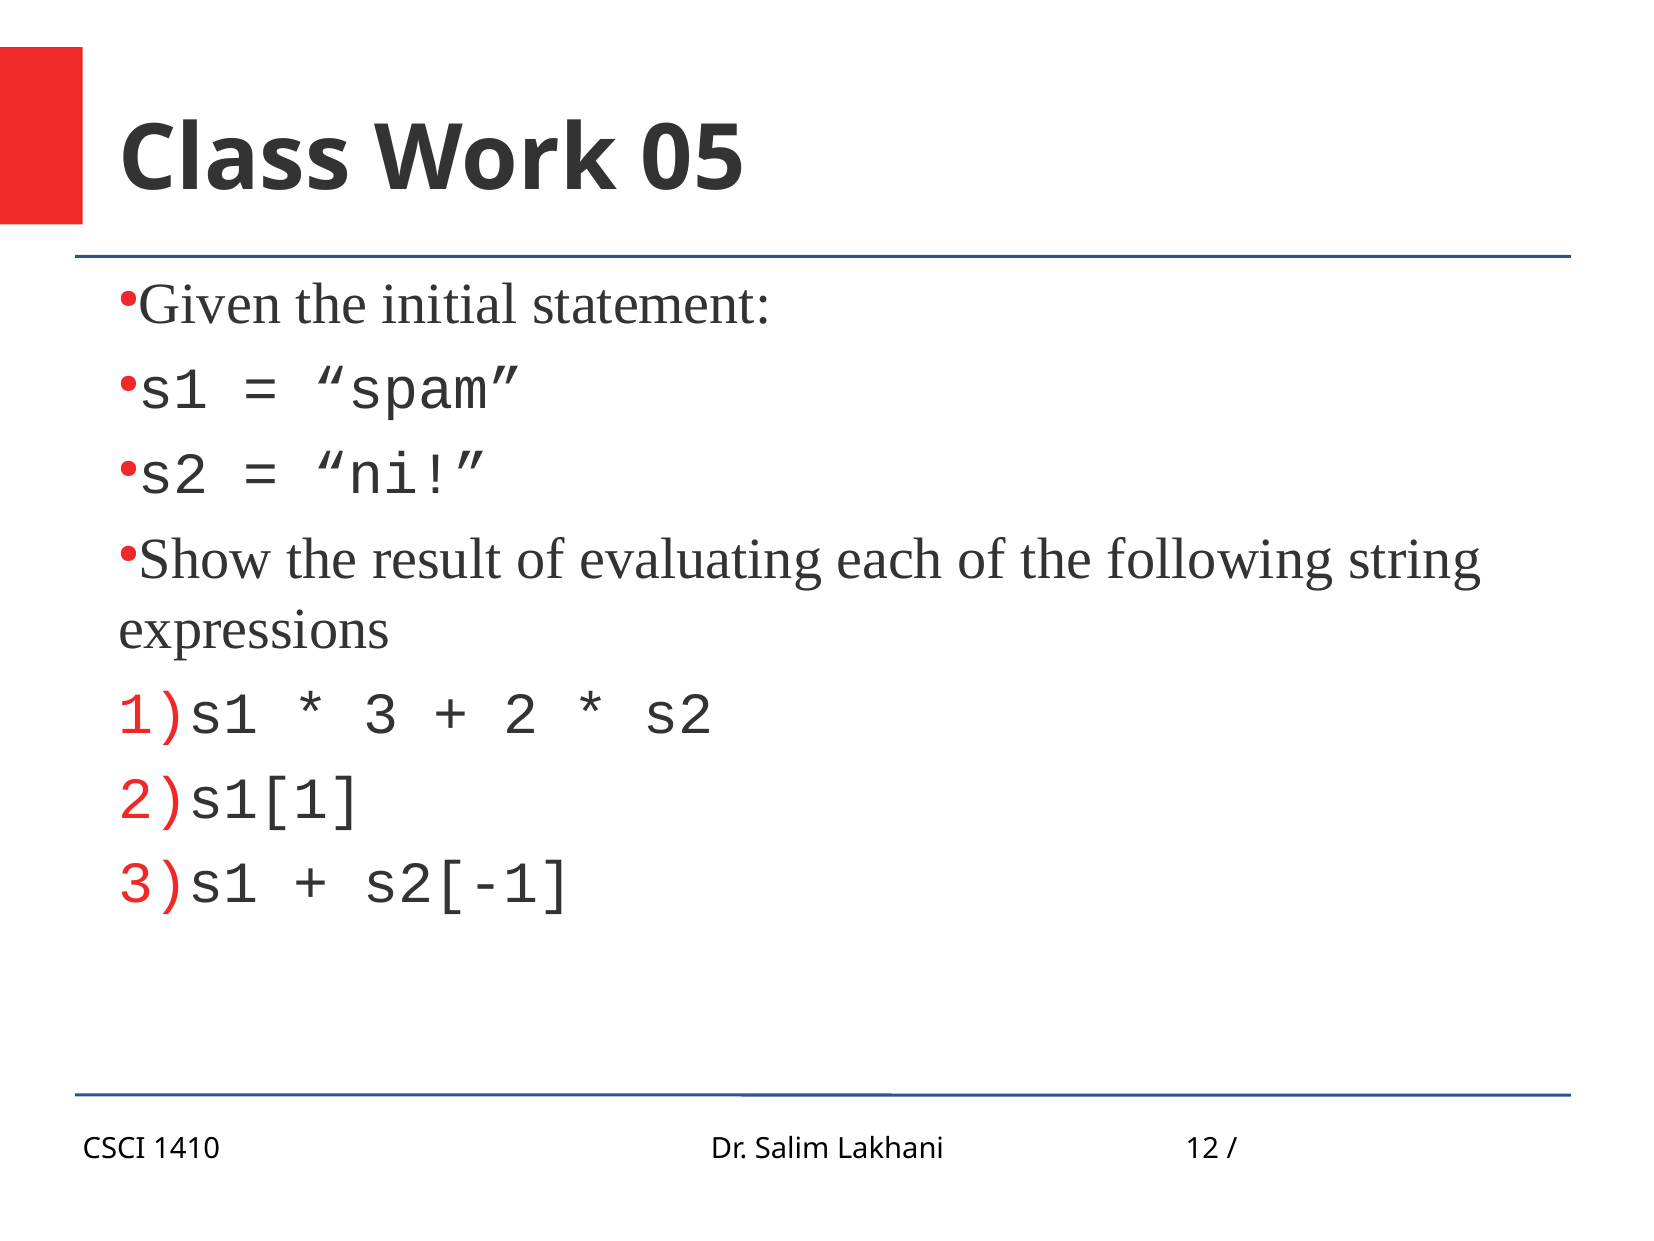

# Class Work 05
Given the initial statement:
s1 = “spam”
s2 = “ni!”
Show the result of evaluating each of the following string expressions
s1 * 3 + 2 * s2
s1[1]
s1 + s2[-1]
CSCI 1410
Dr. Salim Lakhani